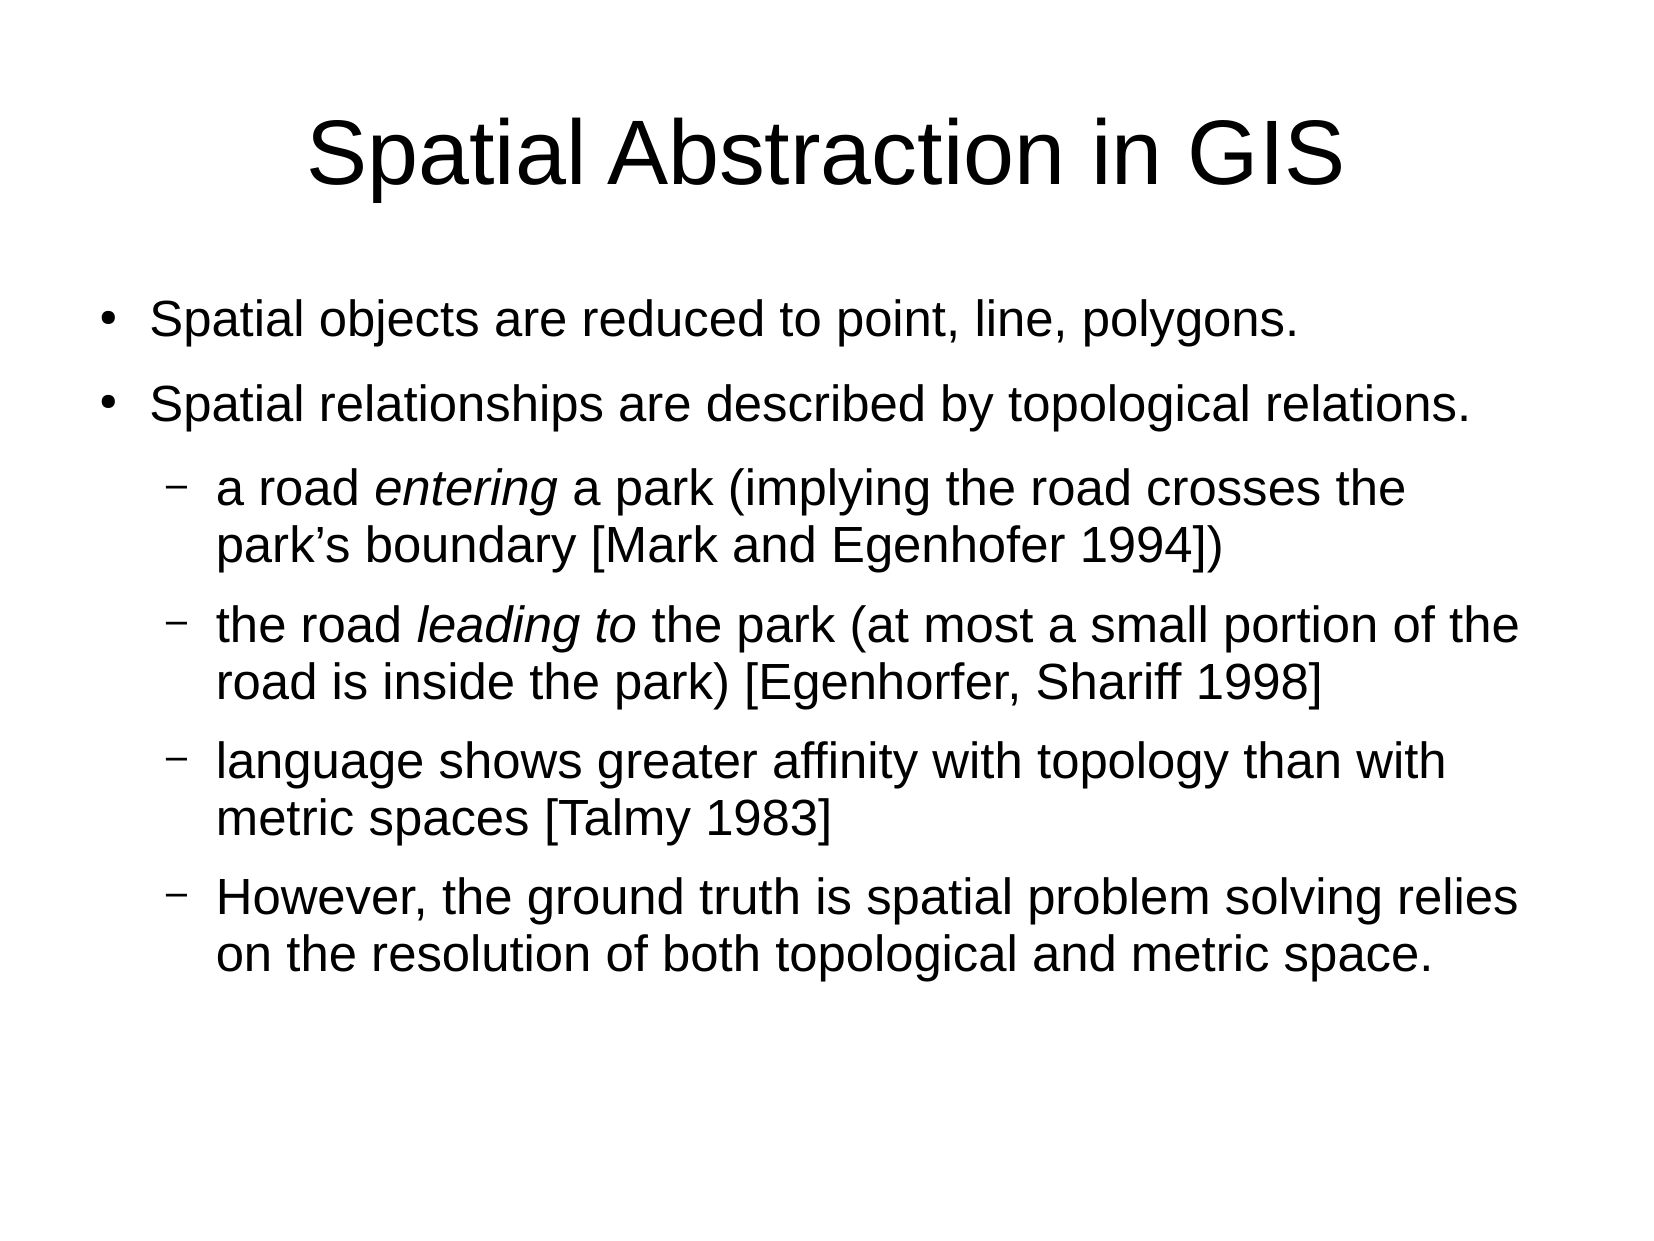

# Spatial Abstraction in GIS
Spatial objects are reduced to point, line, polygons.
Spatial relationships are described by topological relations.
a road entering a park (implying the road crosses the park’s boundary [Mark and Egenhofer 1994])
the road leading to the park (at most a small portion of the road is inside the park) [Egenhorfer, Shariff 1998]
language shows greater affinity with topology than with metric spaces [Talmy 1983]
However, the ground truth is spatial problem solving relies on the resolution of both topological and metric space.